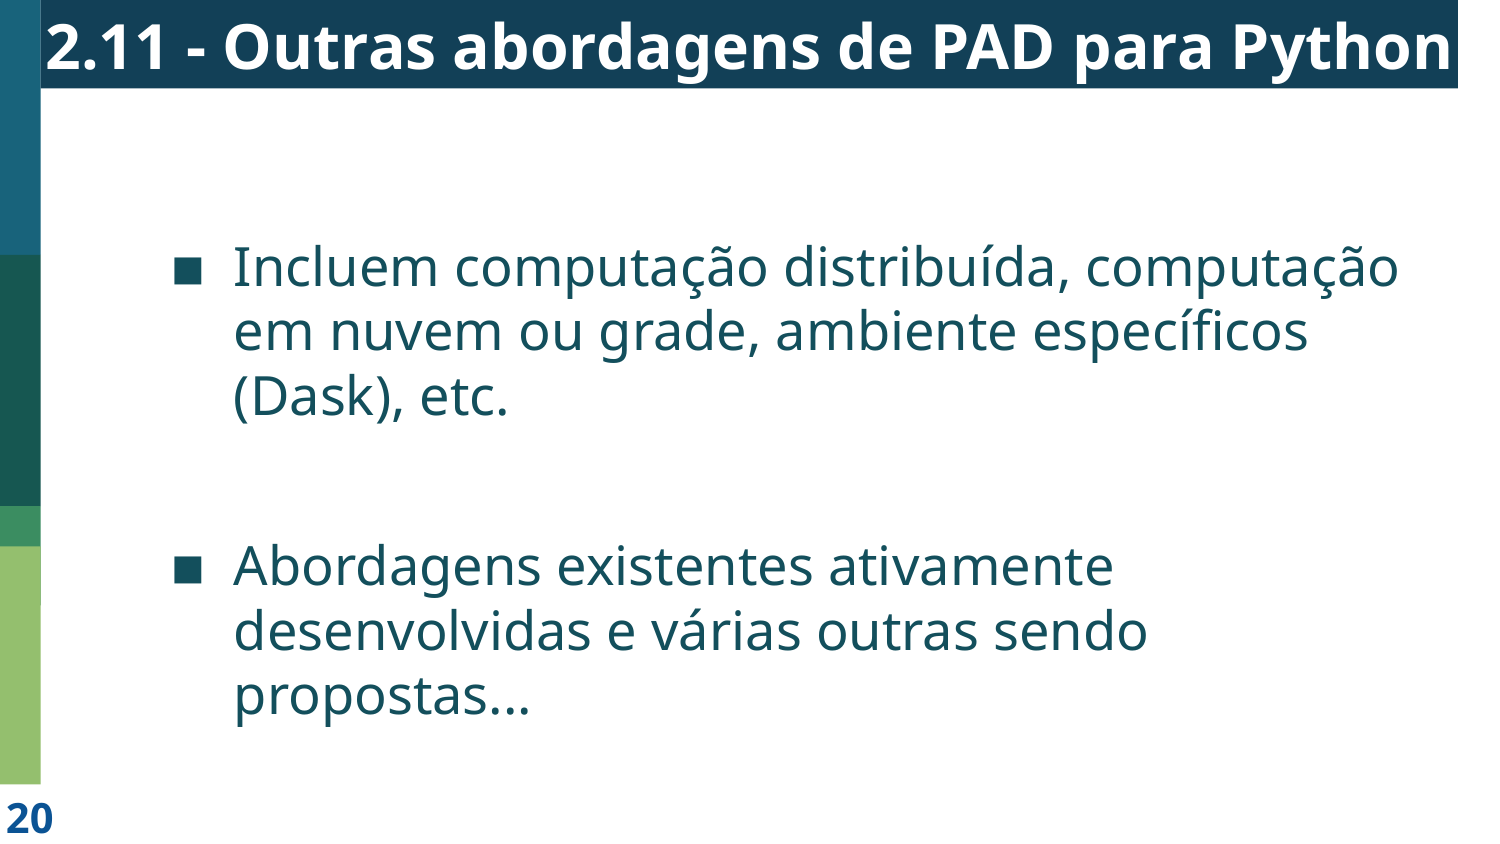

# 2.11 - Outras abordagens de PAD para Python
Incluem computação distribuída, computação em nuvem ou grade, ambiente específicos (Dask), etc.
Abordagens existentes ativamente desenvolvidas e várias outras sendo propostas...